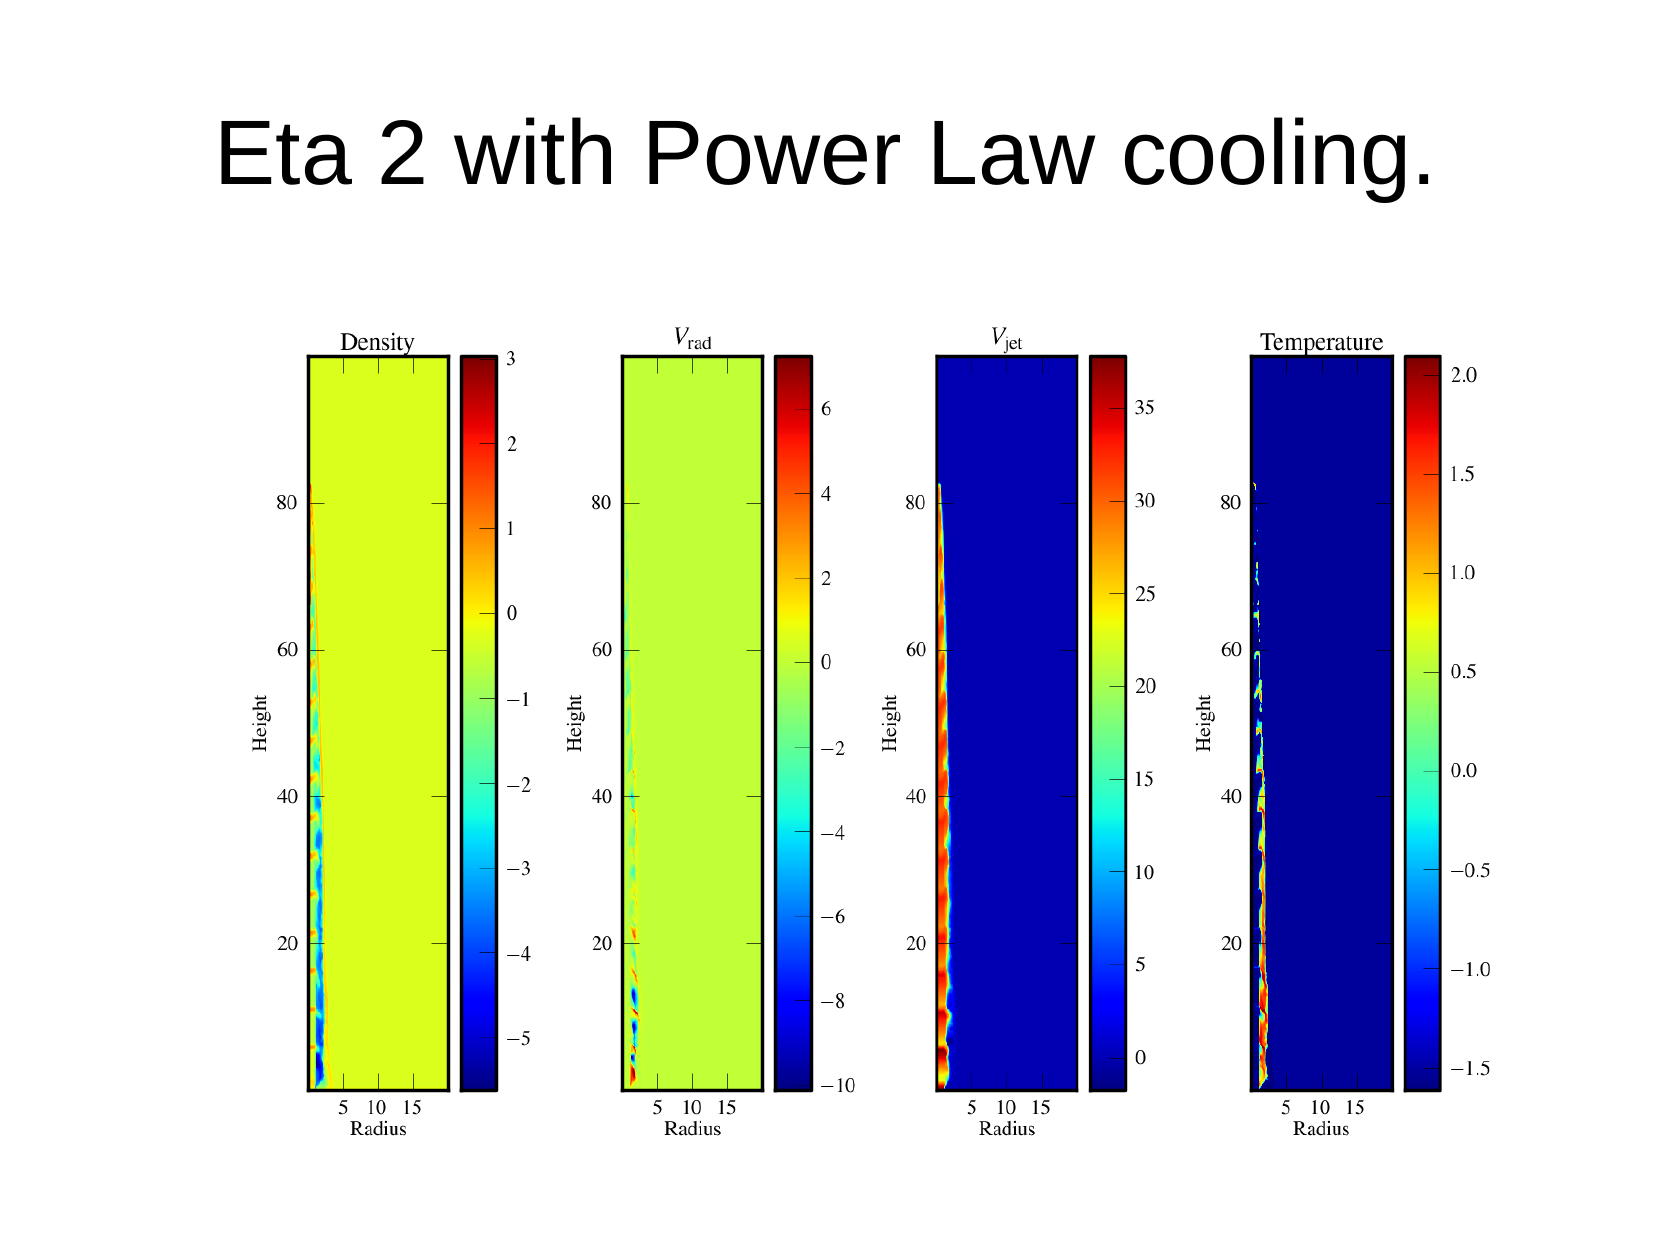

# Eta 2 with Power Law cooling.